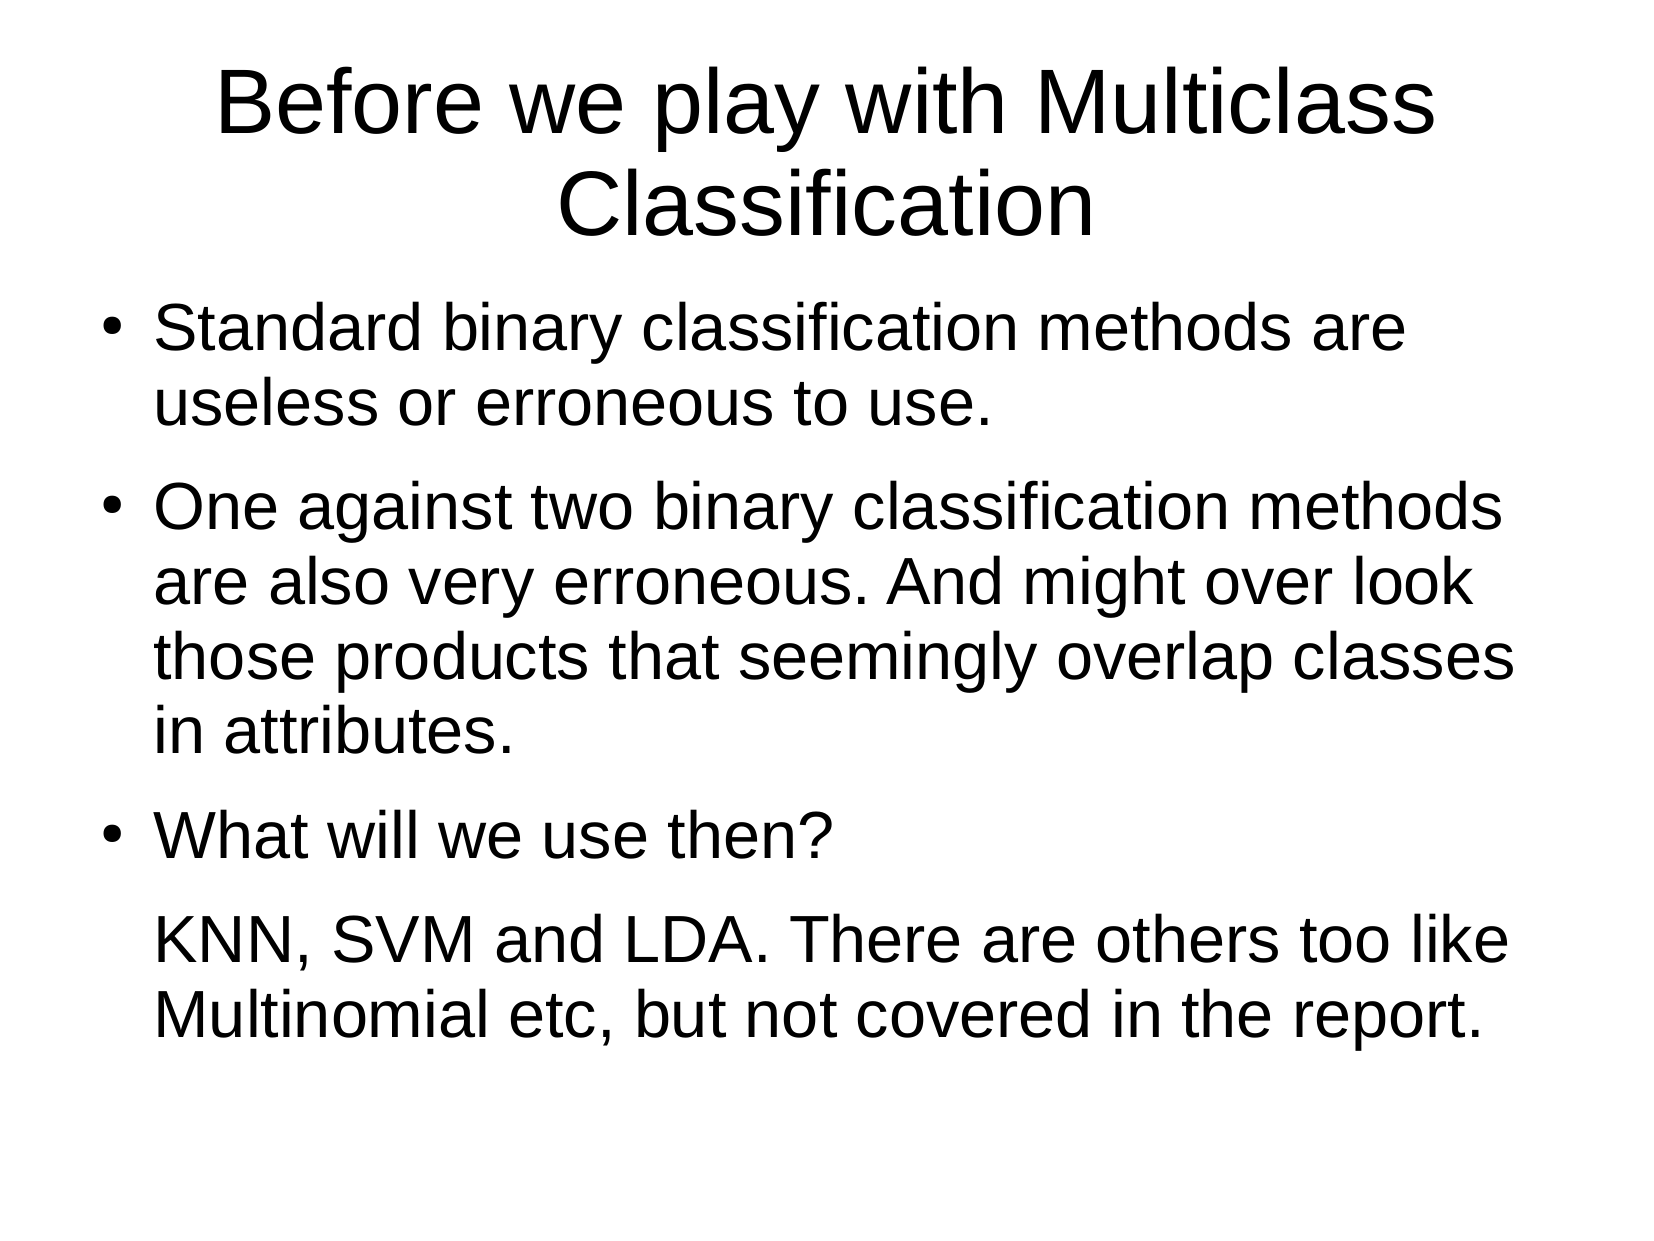

# Before we play with Multiclass Classification
Standard binary classification methods are useless or erroneous to use.
One against two binary classification methods are also very erroneous. And might over look those products that seemingly overlap classes in attributes.
What will we use then?
KNN, SVM and LDA. There are others too like Multinomial etc, but not covered in the report.